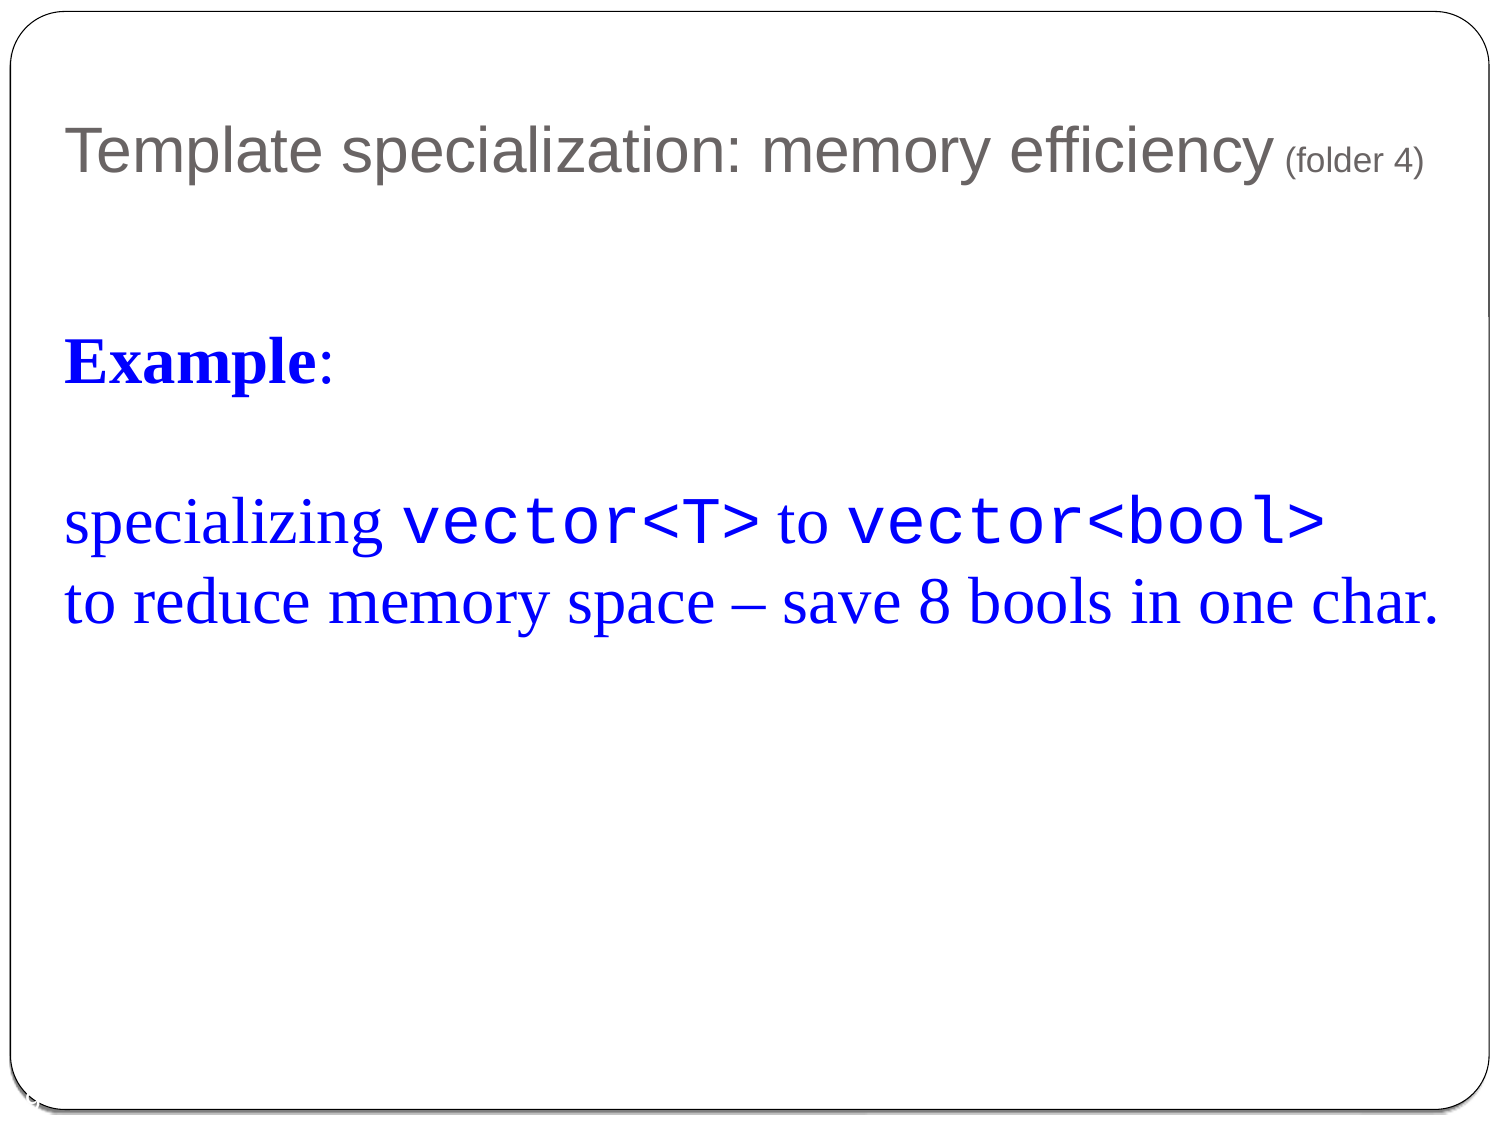

Template specialization: memory efficiency (folder 4)
# Example:
specializing vector<T> to vector<bool>
to reduce memory space – save 8 bools in one char.